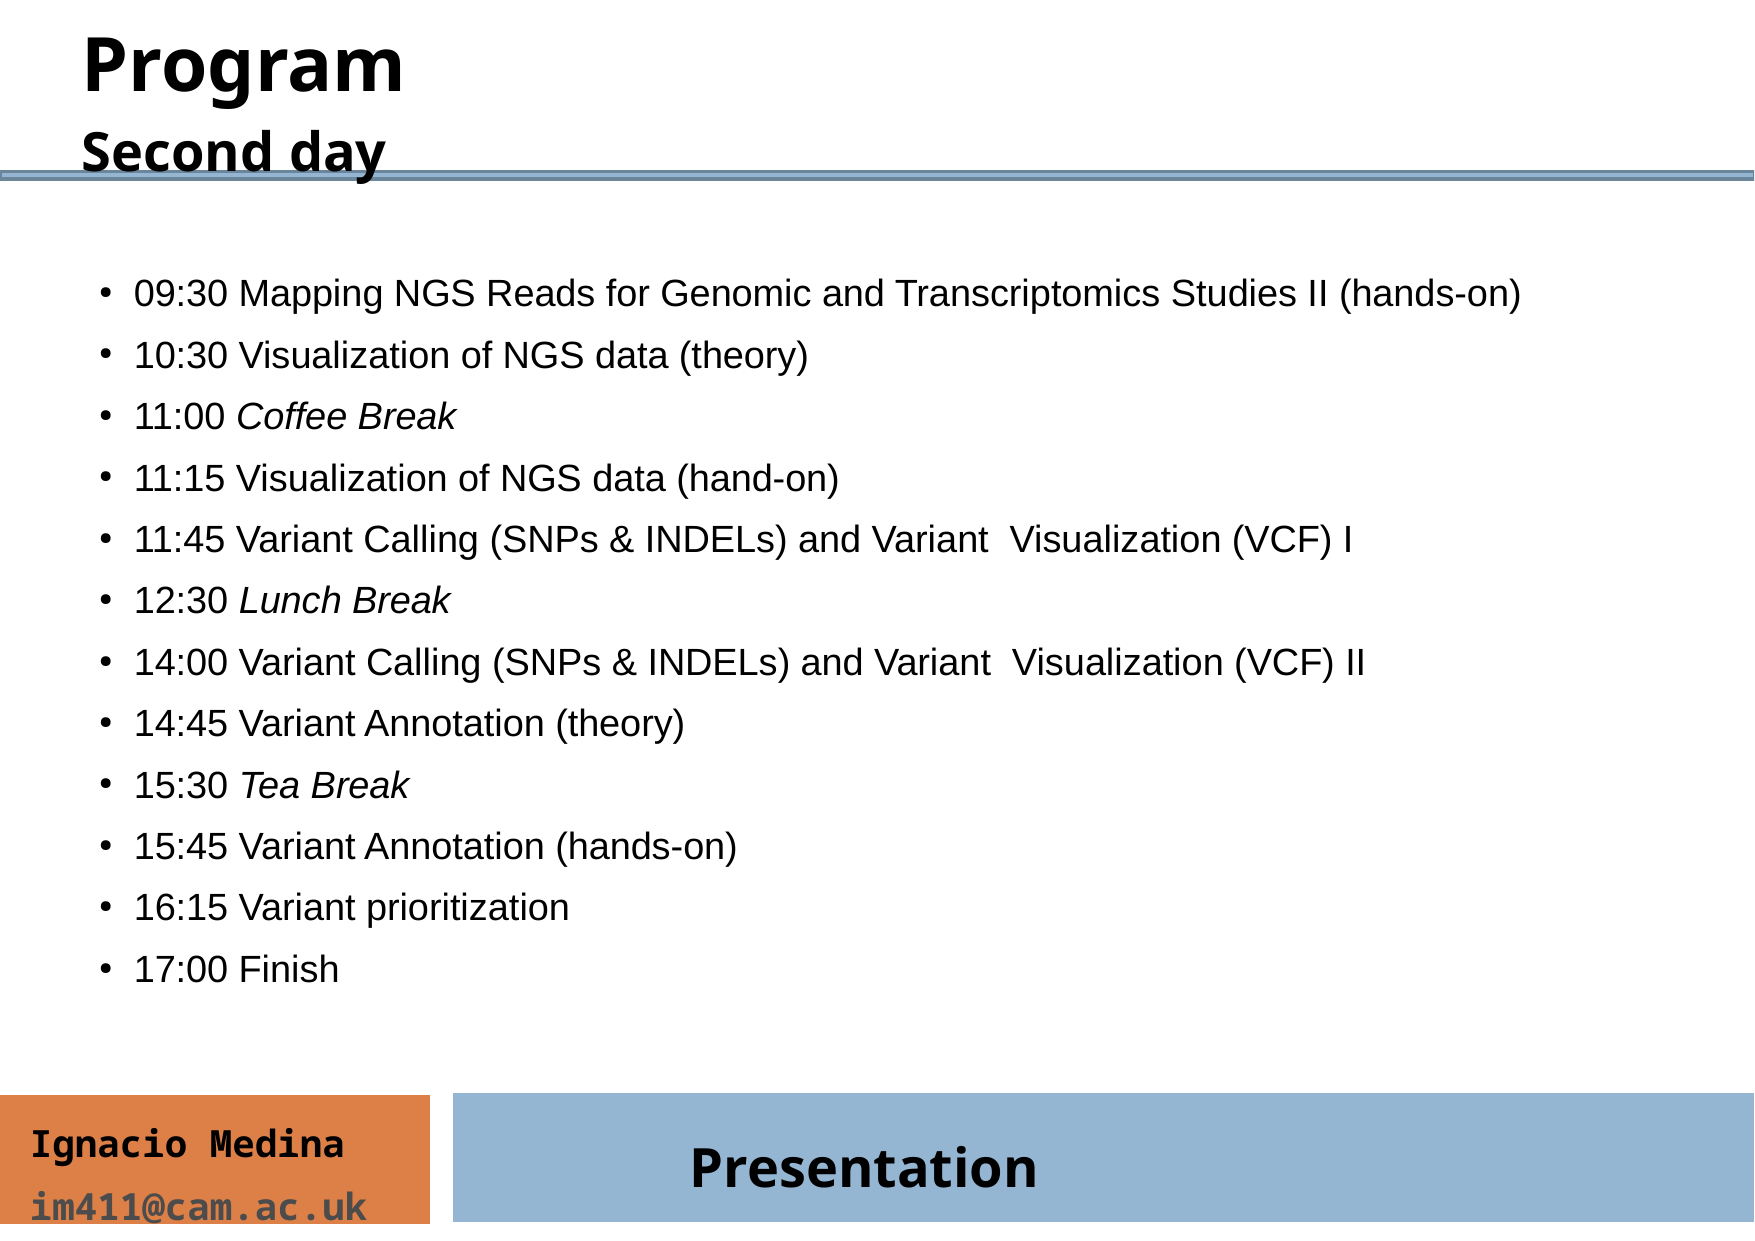

Program
Second day
# 09:30 Mapping NGS Reads for Genomic and Transcriptomics Studies II (hands-on)
10:30 Visualization of NGS data (theory)
11:00 Coffee Break
11:15 Visualization of NGS data (hand-on)
11:45 Variant Calling (SNPs & INDELs) and Variant Visualization (VCF) I
12:30 Lunch Break
14:00 Variant Calling (SNPs & INDELs) and Variant Visualization (VCF) II
14:45 Variant Annotation (theory)
15:30 Tea Break
15:45 Variant Annotation (hands-on)
16:15 Variant prioritization
17:00 Finish
Ignacio Medina
im411@cam.ac.uk
Presentation